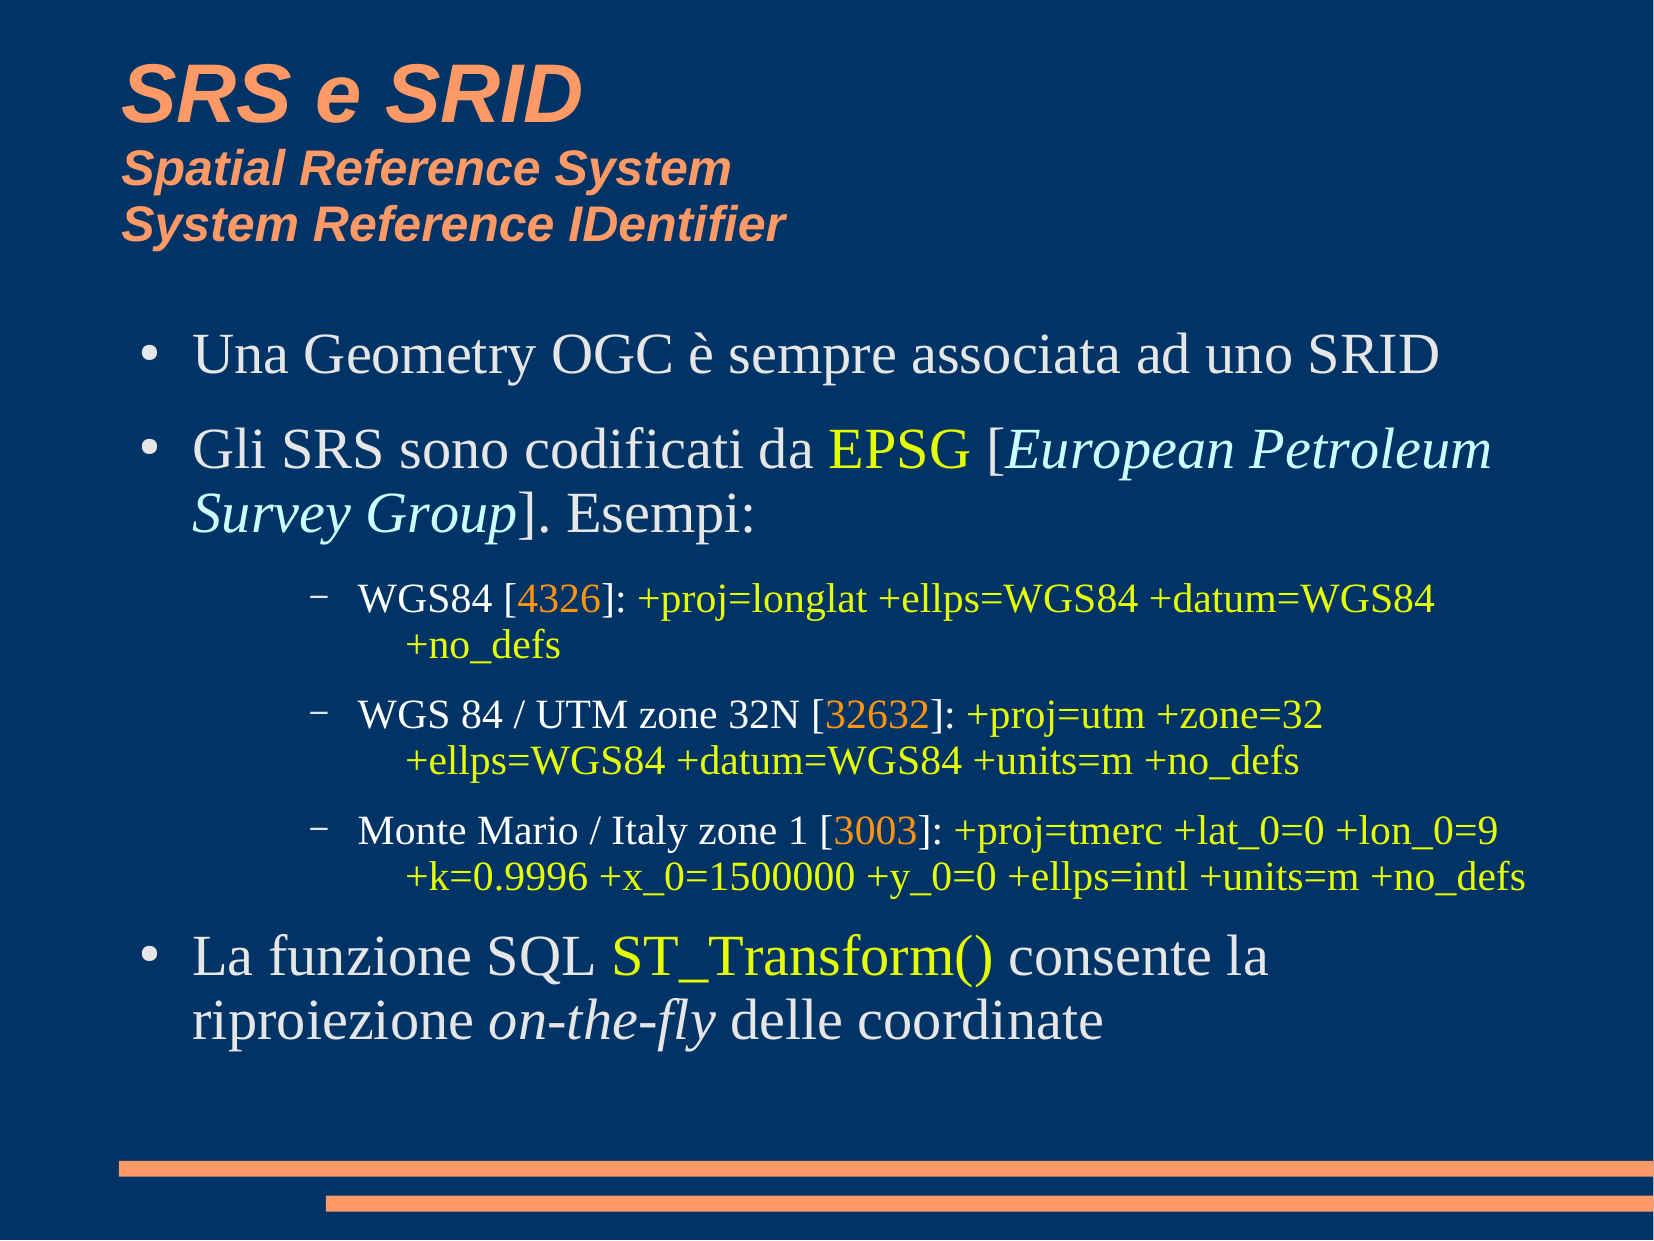

# SRS e SRID Spatial Reference System System Reference IDentifier
Una Geometry OGC è sempre associata ad uno SRID
Gli SRS sono codificati da EPSG [European Petroleum Survey Group]. Esempi:
WGS84 [4326]: +proj=longlat +ellps=WGS84 +datum=WGS84 +no_defs
WGS 84 / UTM zone 32N [32632]: +proj=utm +zone=32 +ellps=WGS84 +datum=WGS84 +units=m +no_defs
Monte Mario / Italy zone 1 [3003]: +proj=tmerc +lat_0=0 +lon_0=9 +k=0.9996 +x_0=1500000 +y_0=0 +ellps=intl +units=m +no_defs
La funzione SQL ST_Transform() consente la riproiezione on-the-fly delle coordinate